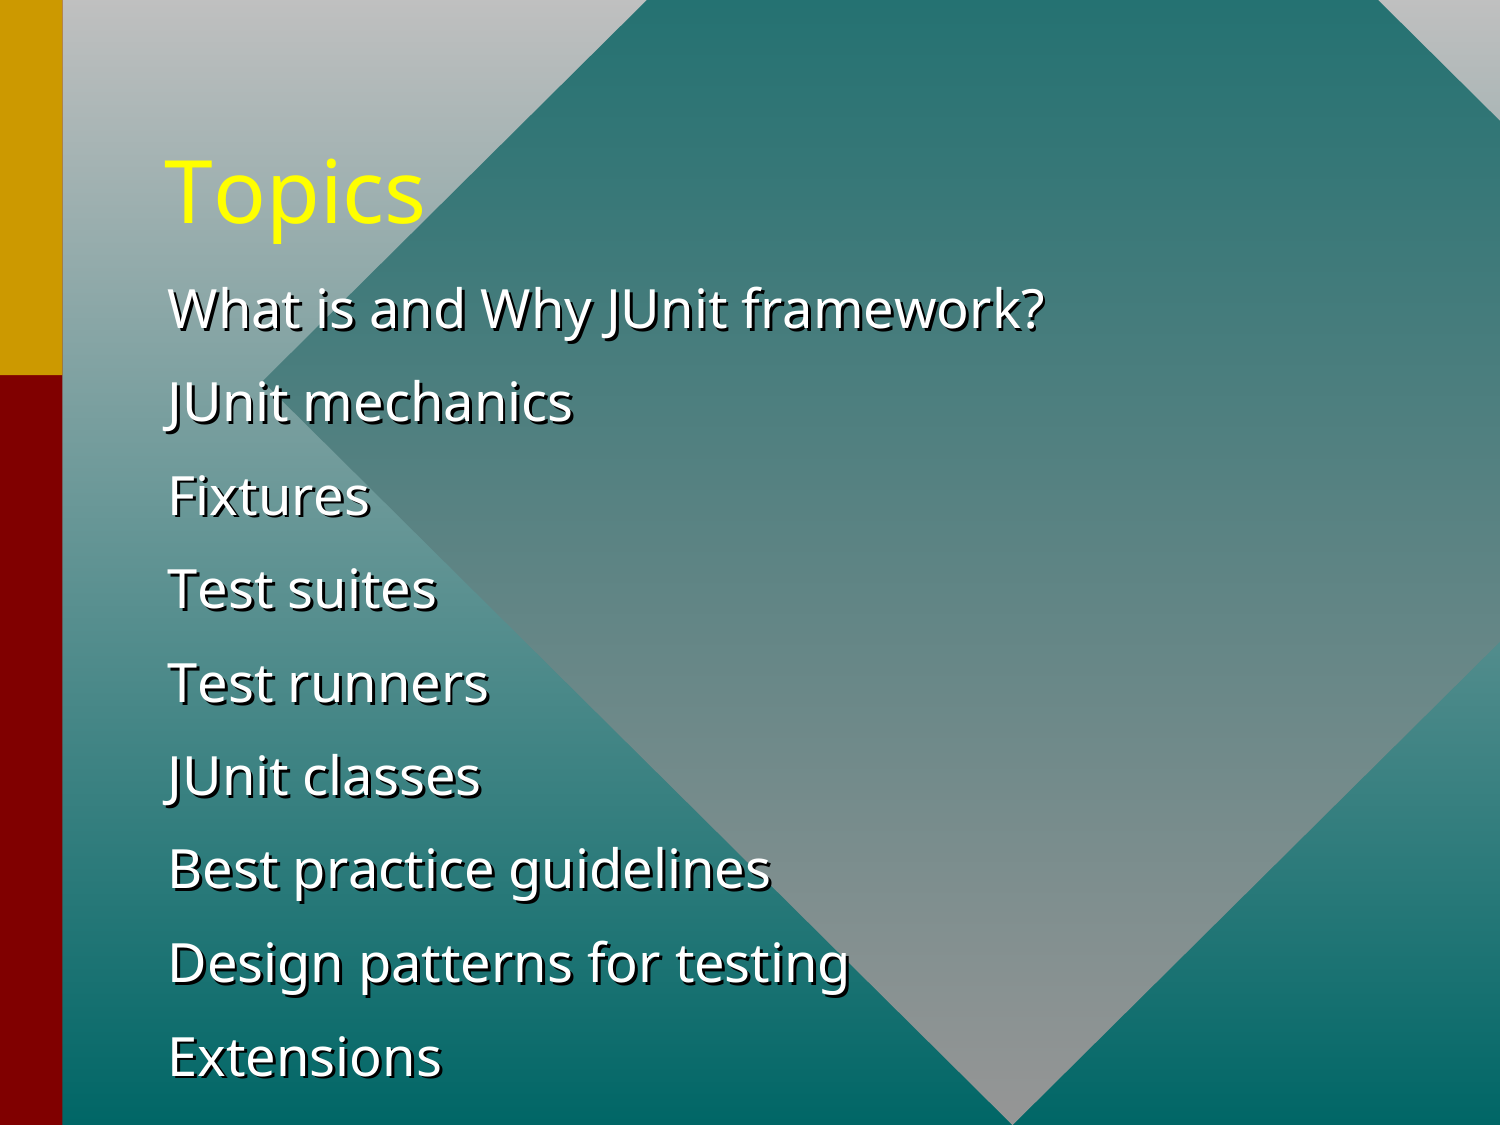

# Topics
What is and Why JUnit framework?
JUnit mechanics
Fixtures
Test suites
Test runners
JUnit classes
Best practice guidelines
Design patterns for testing
Extensions